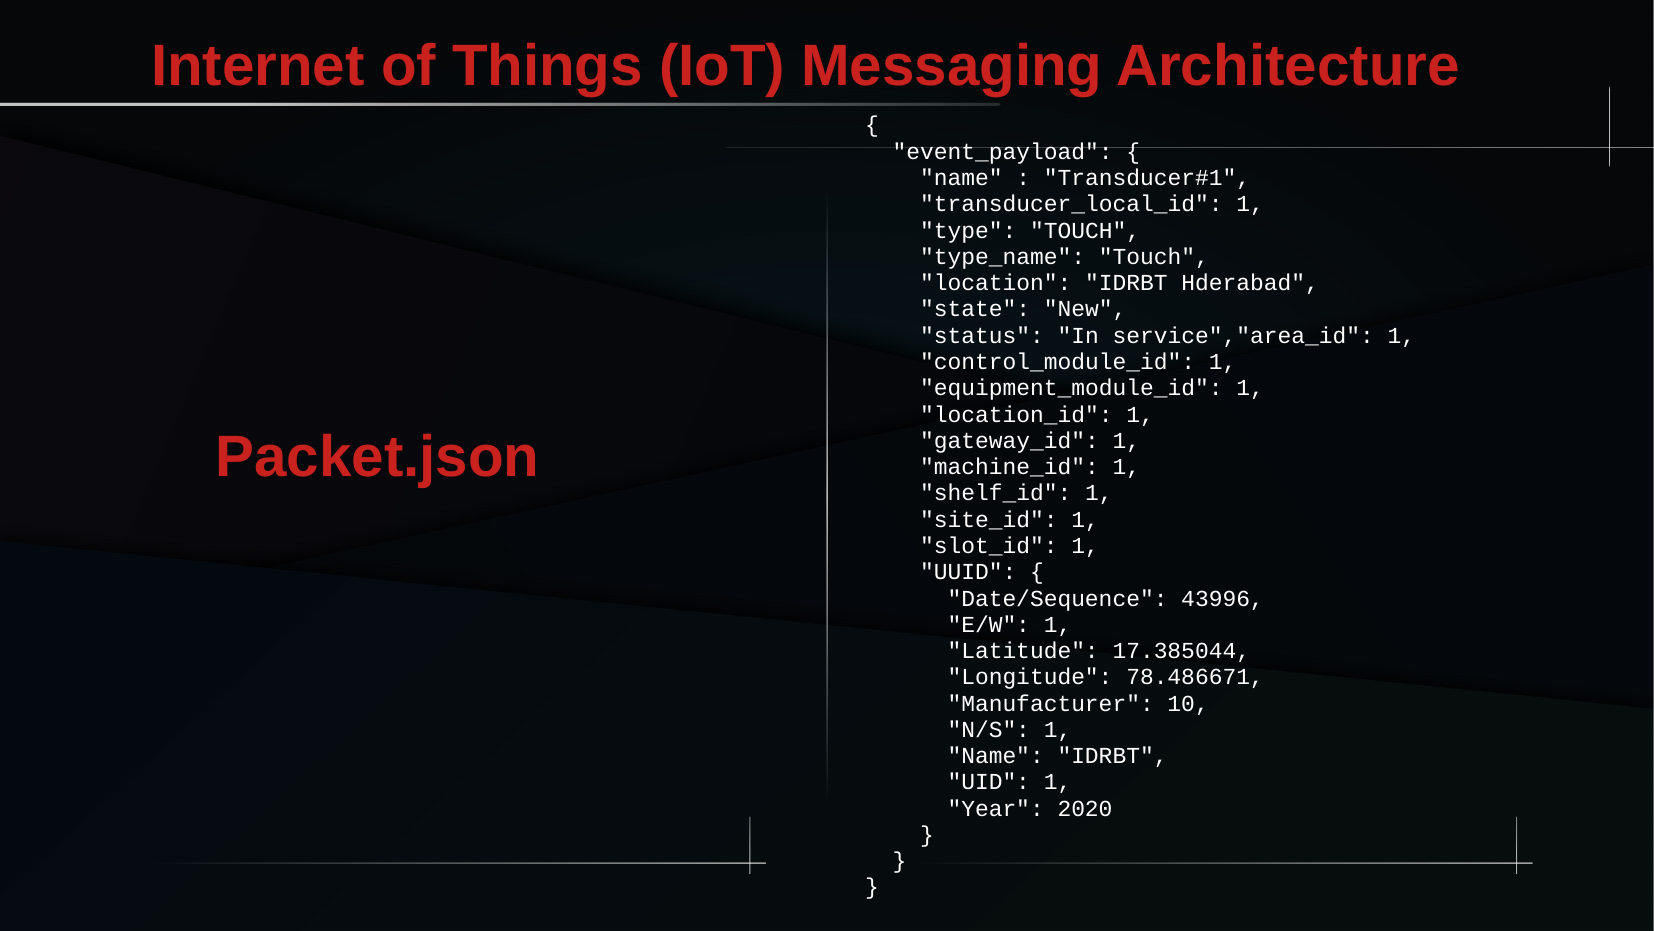

# Internet of Things (IoT) Messaging Architecture
{
 "event_payload": {
 "name" : "Transducer#1",
 "transducer_local_id": 1,
 "type": "TOUCH",
 "type_name": "Touch",
 "location": "IDRBT Hderabad",
 "state": "New",
 "status": "In service","area_id": 1,
 "control_module_id": 1,
 "equipment_module_id": 1,
 "location_id": 1,
 "gateway_id": 1,
 "machine_id": 1,
 "shelf_id": 1,
 "site_id": 1,
 "slot_id": 1,
 "UUID": {
 "Date/Sequence": 43996,
 "E/W": 1,
 "Latitude": 17.385044,
 "Longitude": 78.486671,
 "Manufacturer": 10,
 "N/S": 1,
 "Name": "IDRBT",
 "UID": 1,
 "Year": 2020
 }
 }
}
Packet.json